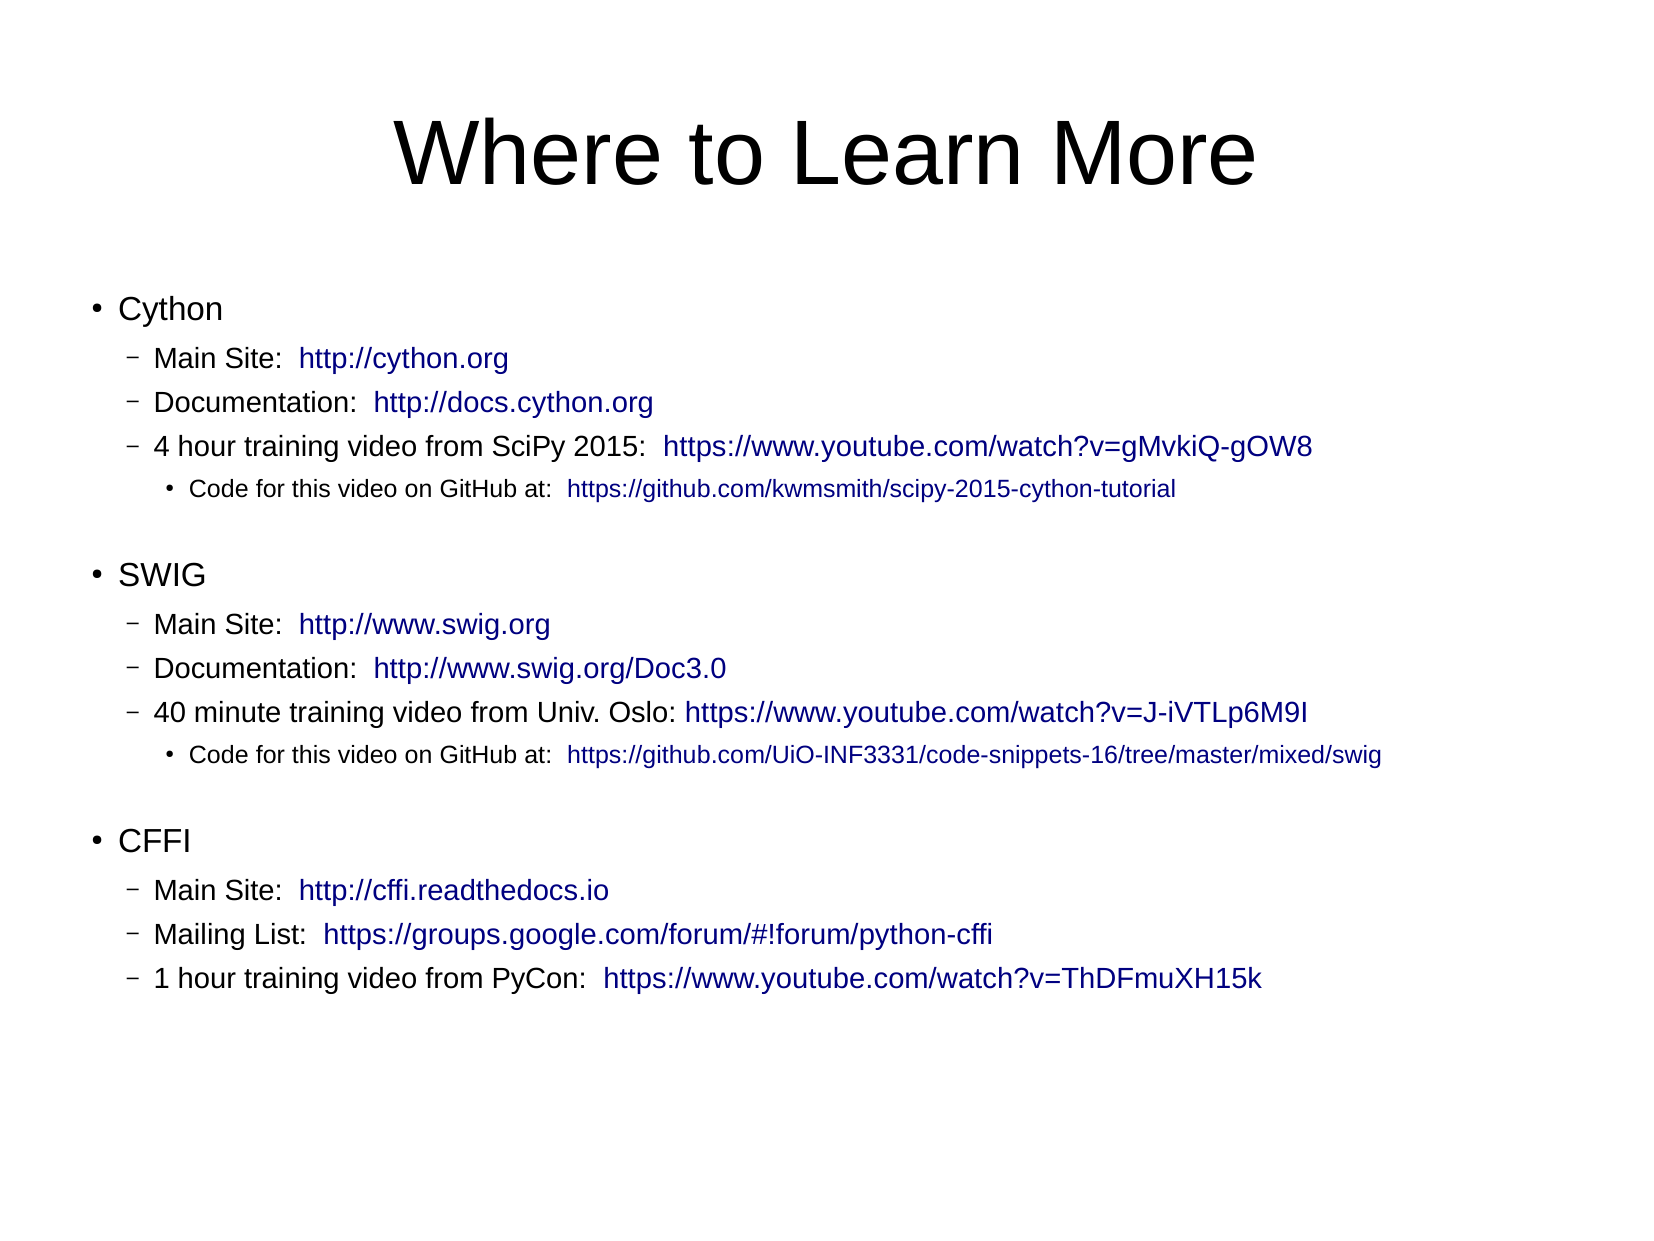

# Where to Learn More
Cython
Main Site: http://cython.org
Documentation: http://docs.cython.org
4 hour training video from SciPy 2015: https://www.youtube.com/watch?v=gMvkiQ-gOW8
Code for this video on GitHub at: https://github.com/kwmsmith/scipy-2015-cython-tutorial
SWIG
Main Site: http://www.swig.org
Documentation: http://www.swig.org/Doc3.0
40 minute training video from Univ. Oslo: https://www.youtube.com/watch?v=J-iVTLp6M9I
Code for this video on GitHub at: https://github.com/UiO-INF3331/code-snippets-16/tree/master/mixed/swig
CFFI
Main Site: http://cffi.readthedocs.io
Mailing List: https://groups.google.com/forum/#!forum/python-cffi
1 hour training video from PyCon: https://www.youtube.com/watch?v=ThDFmuXH15k